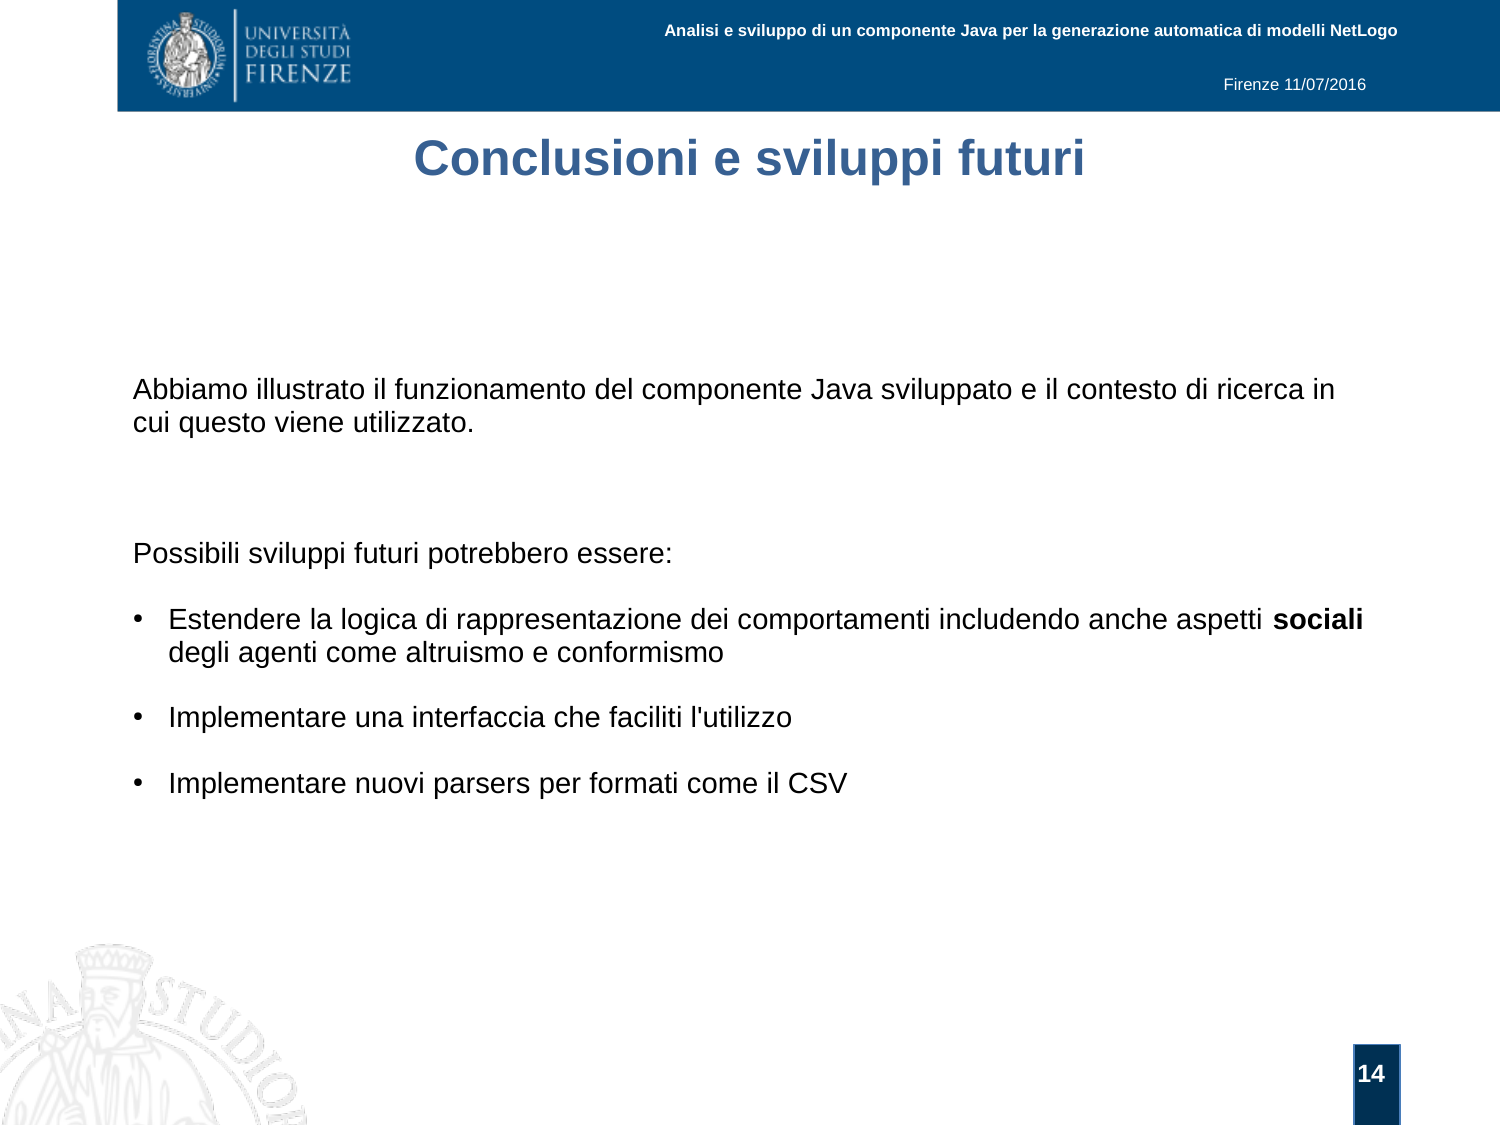

Analisi e sviluppo di un componente Java per la generazione automatica di modelli NetLogo
Firenze 11/07/2016
Conclusioni e sviluppi futuri
Abbiamo illustrato il funzionamento del componente Java sviluppato e il contesto di ricerca in cui questo viene utilizzato.
Possibili sviluppi futuri potrebbero essere:
Estendere la logica di rappresentazione dei comportamenti includendo anche aspetti sociali degli agenti come altruismo e conformismo
Implementare una interfaccia che faciliti l'utilizzo
Implementare nuovi parsers per formati come il CSV